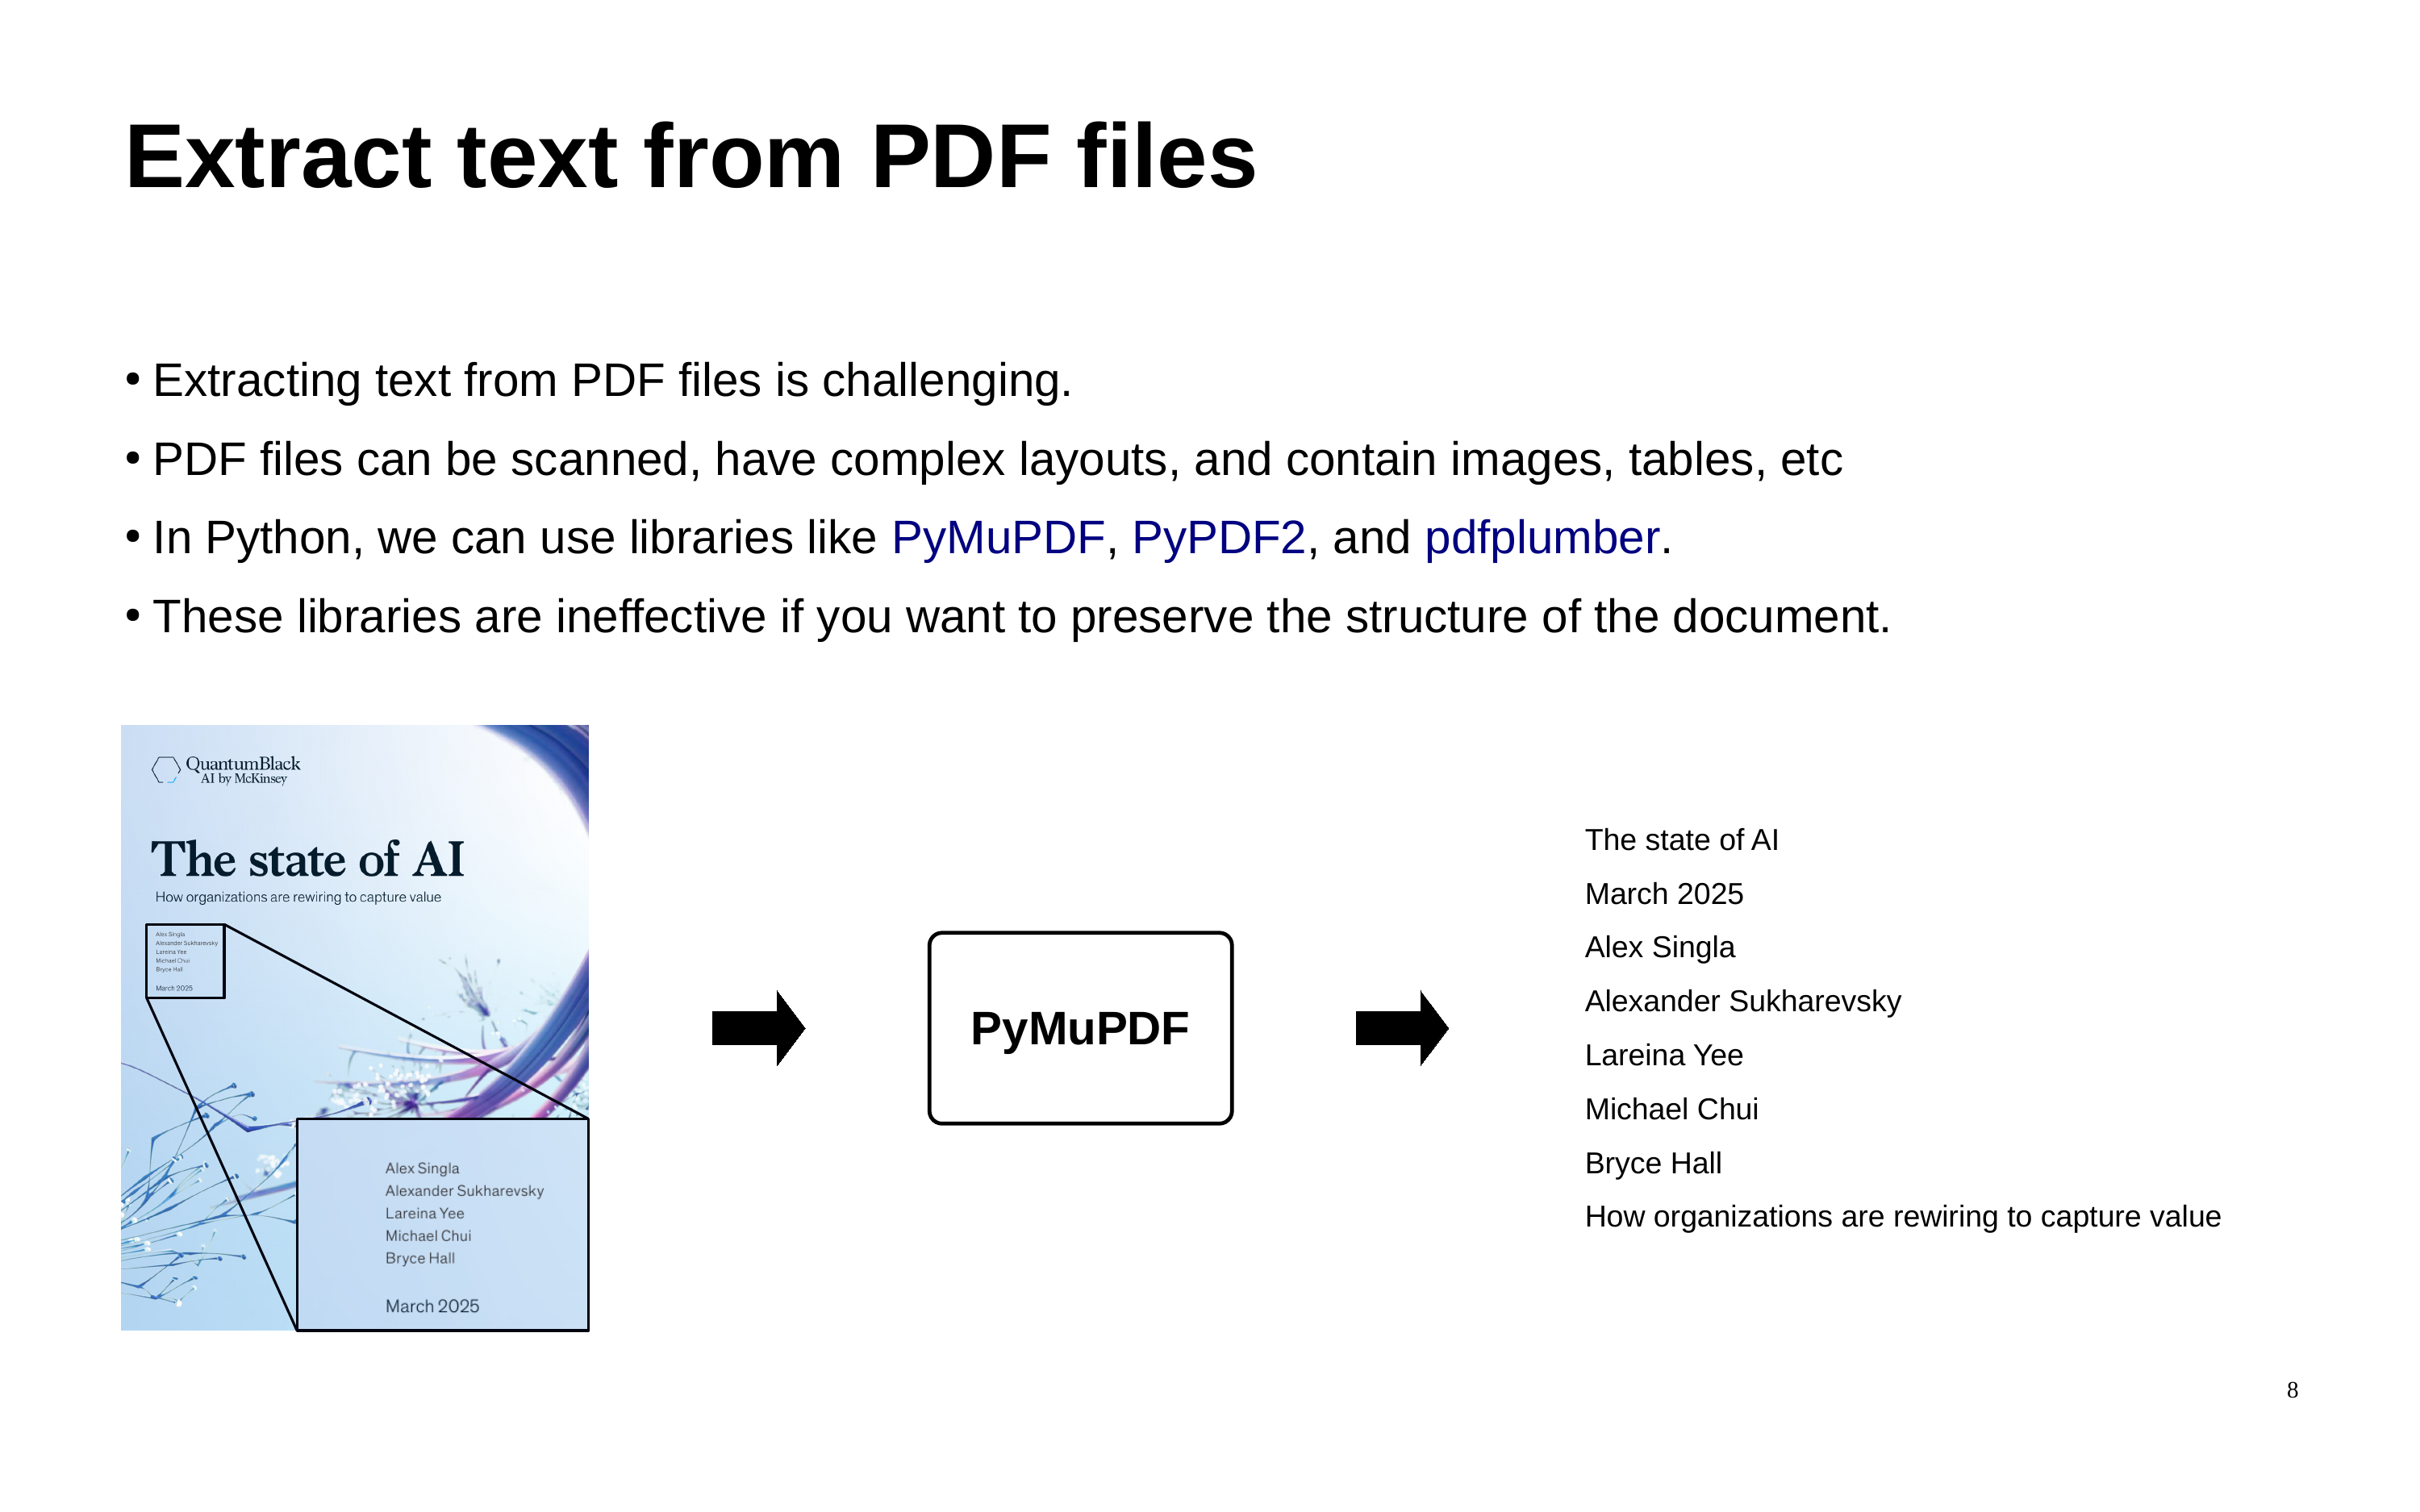

Extract text from PDF files
Extracting text from PDF files is challenging.
PDF files can be scanned, have complex layouts, and contain images, tables, etc
In Python, we can use libraries like PyMuPDF, PyPDF2, and pdfplumber.
These libraries are ineffective if you want to preserve the structure of the document.
The state of AI
March 2025
Alex Singla
Alexander Sukharevsky
Lareina Yee
Michael Chui
Bryce Hall
How organizations are rewiring to capture value
PyMuPDF
8